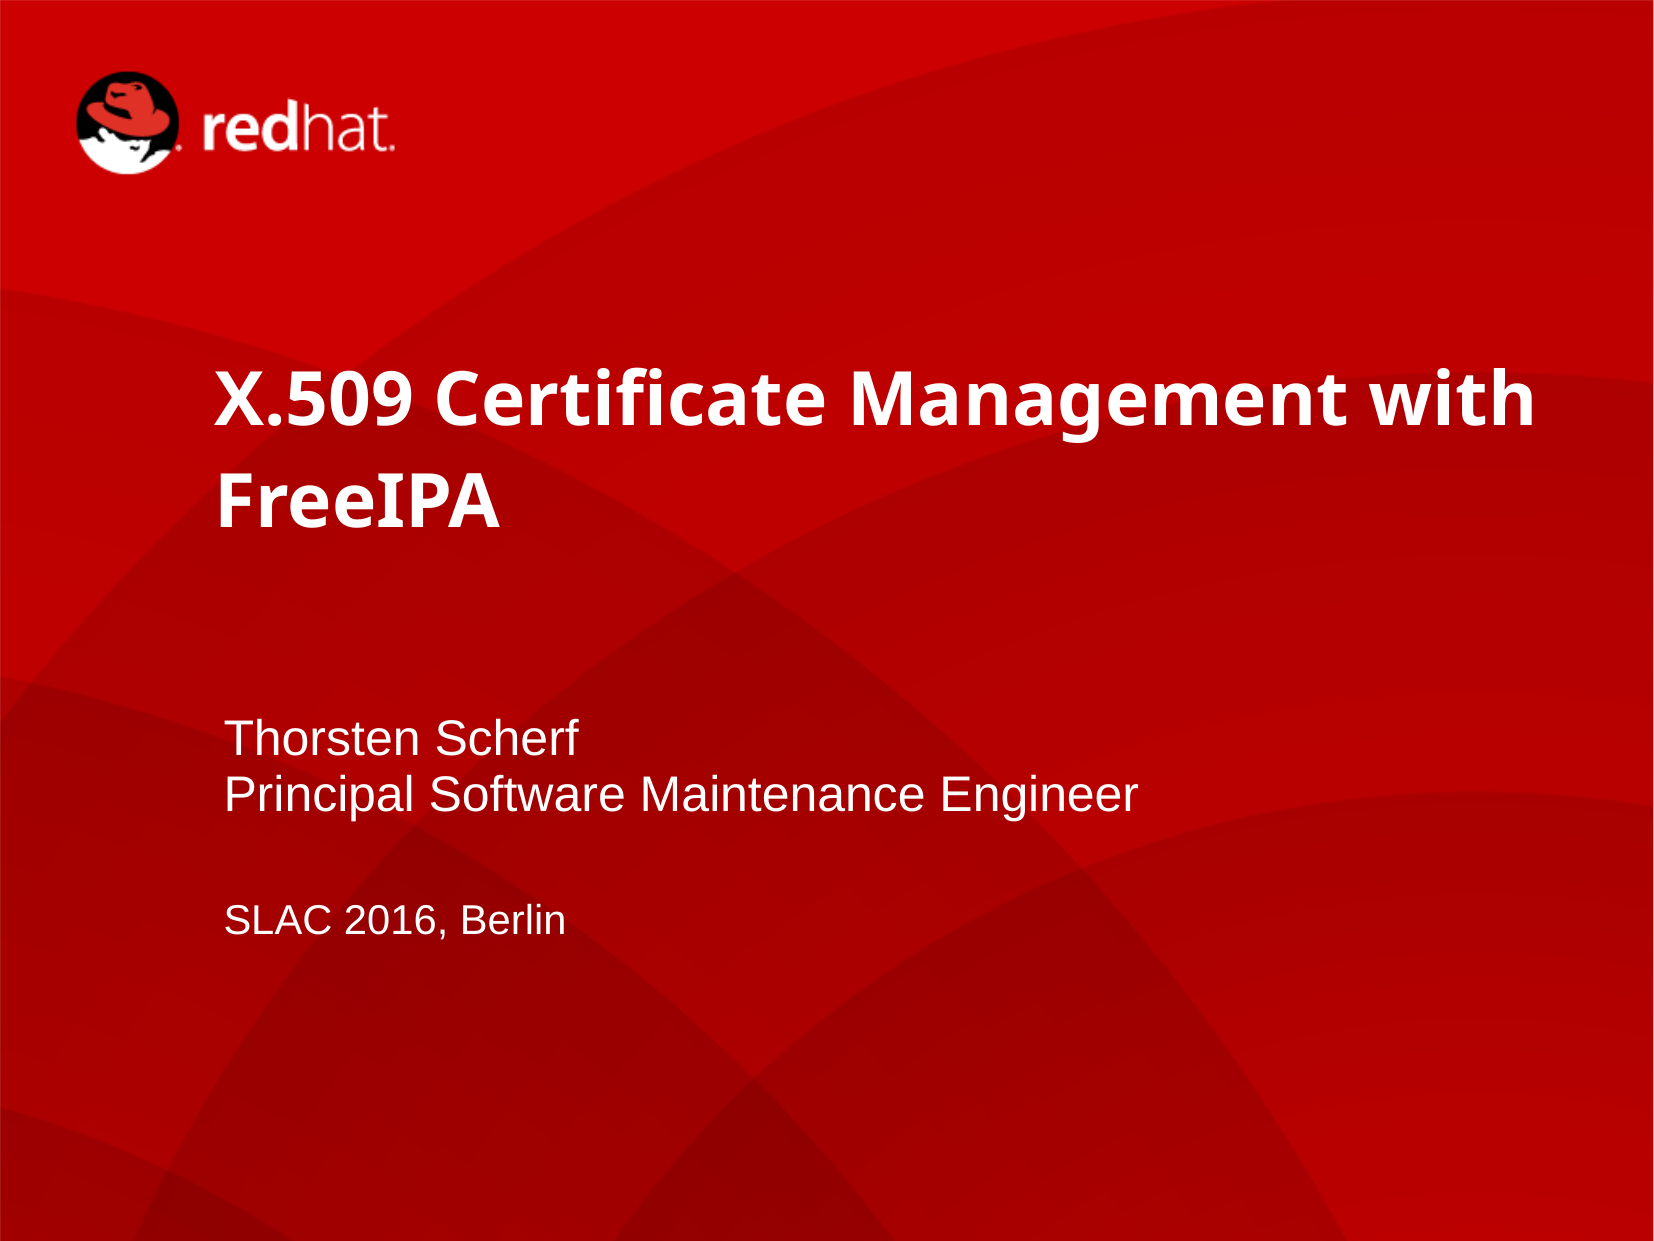

X.509 Certificate Management with FreeIPA
Thorsten Scherf
Principal Software Maintenance Engineer
SLAC 2016, Berlin